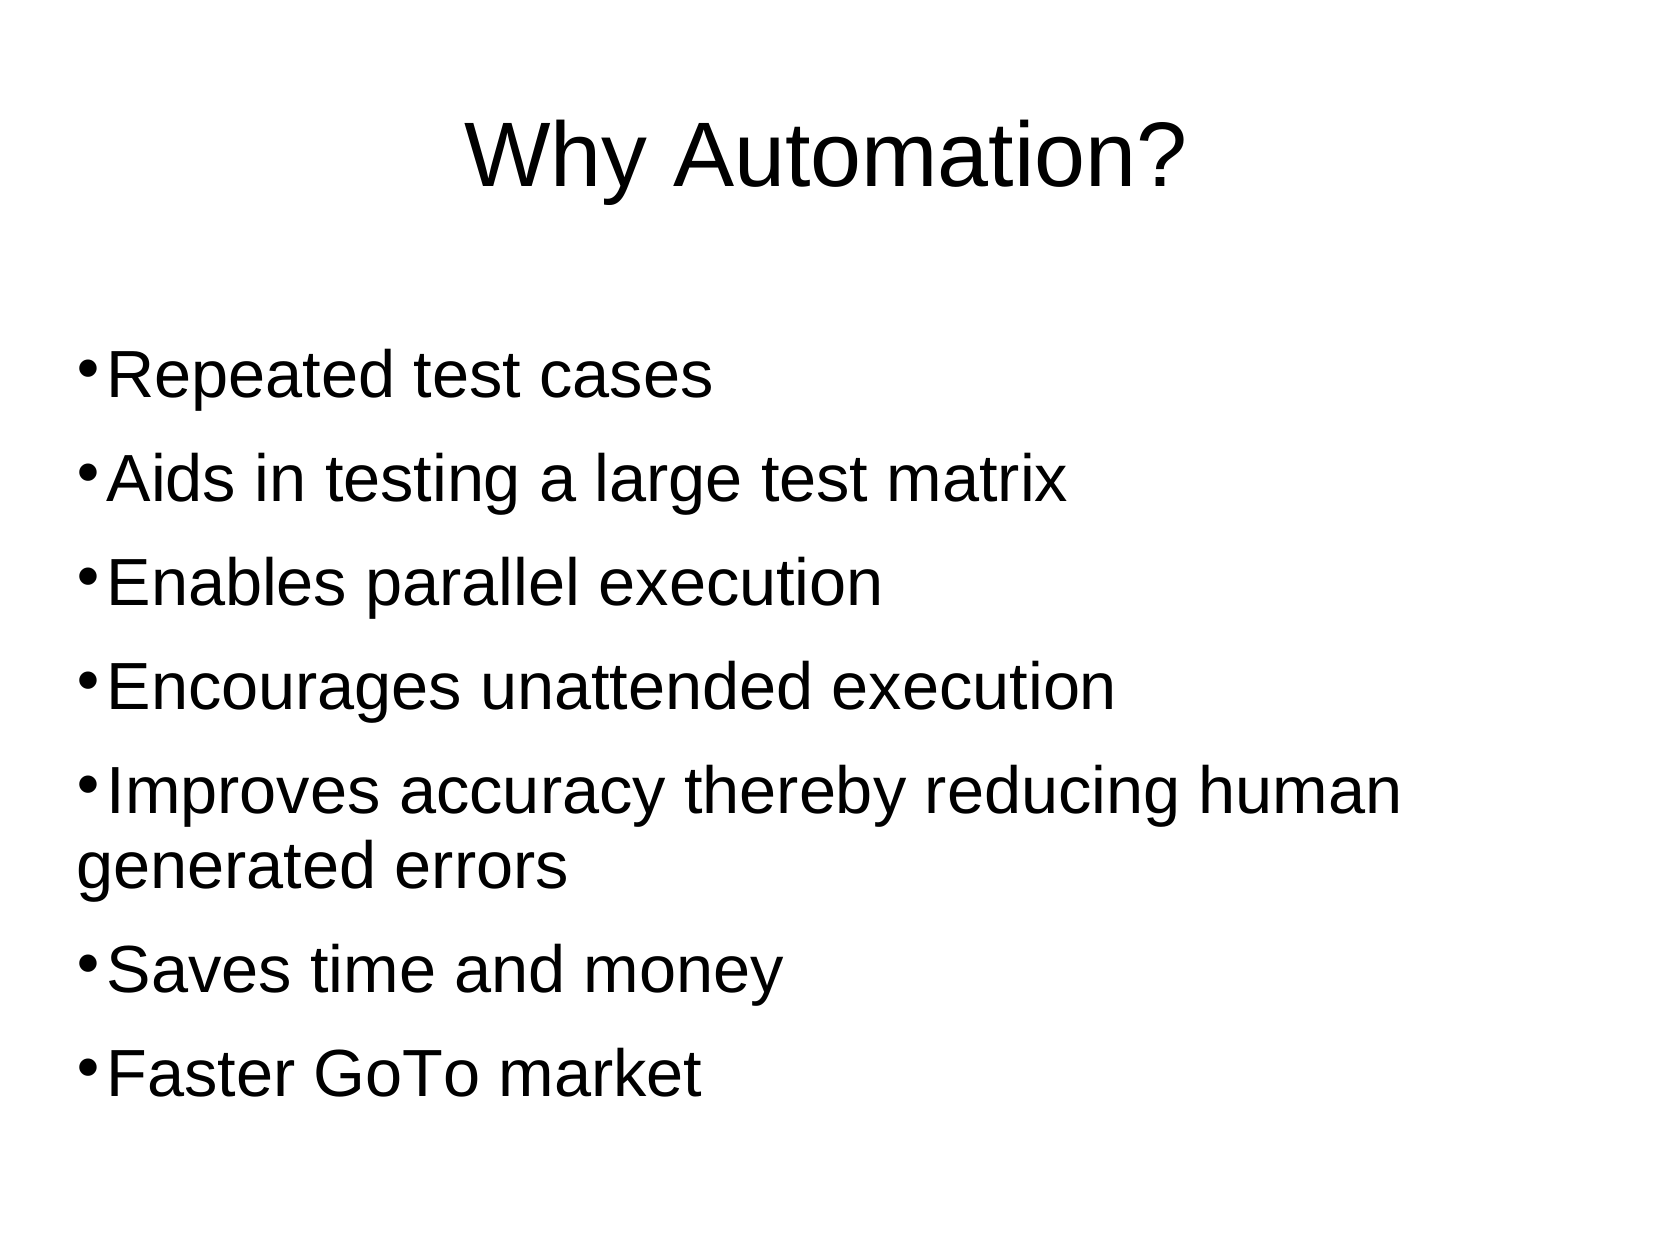

# Why Automation?
Repeated test cases
Aids in testing a large test matrix
Enables parallel execution
Encourages unattended execution
Improves accuracy thereby reducing human generated errors
Saves time and money
Faster GoTo market